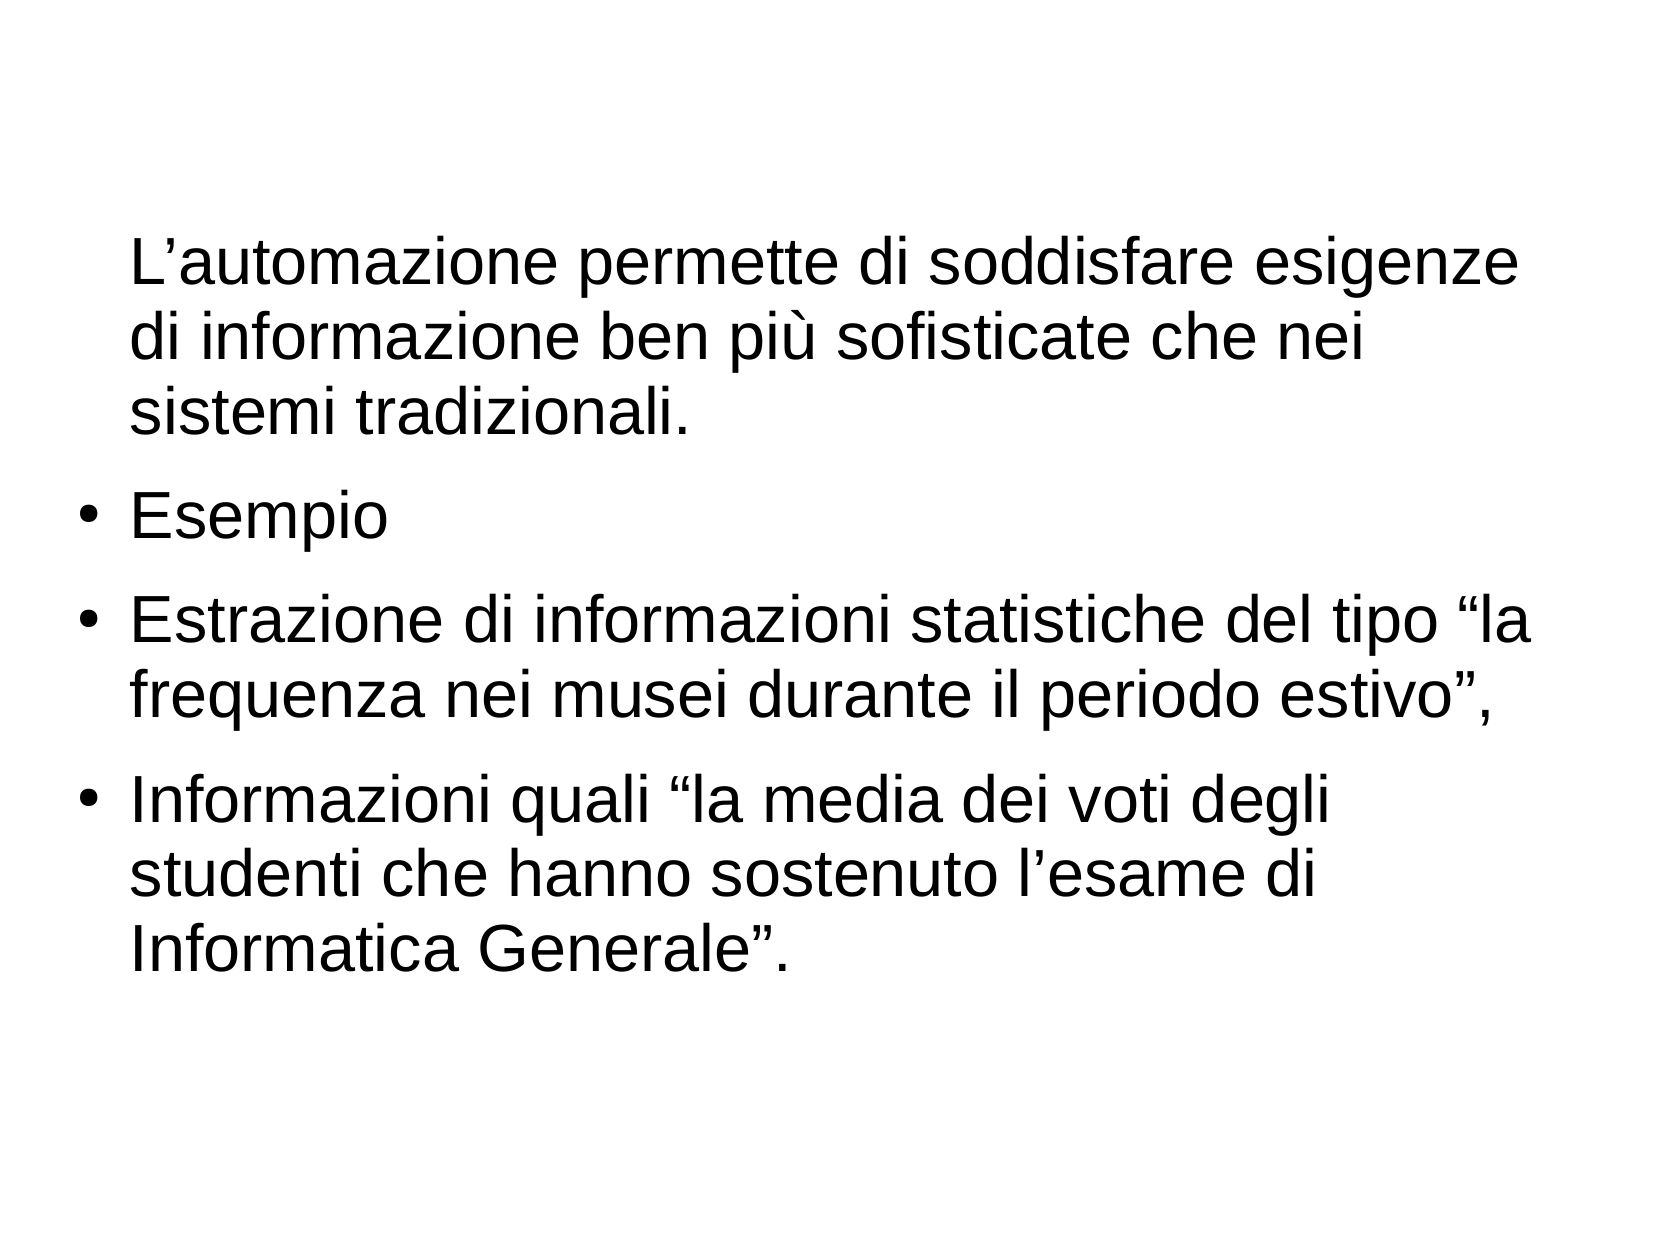

# L’automazione permette di soddisfare esigenze di informazione ben più sofisticate che nei sistemi tradizionali.
Esempio
Estrazione di informazioni statistiche del tipo “la frequenza nei musei durante il periodo estivo”,
Informazioni quali “la media dei voti degli studenti che hanno sostenuto l’esame di Informatica Generale”.